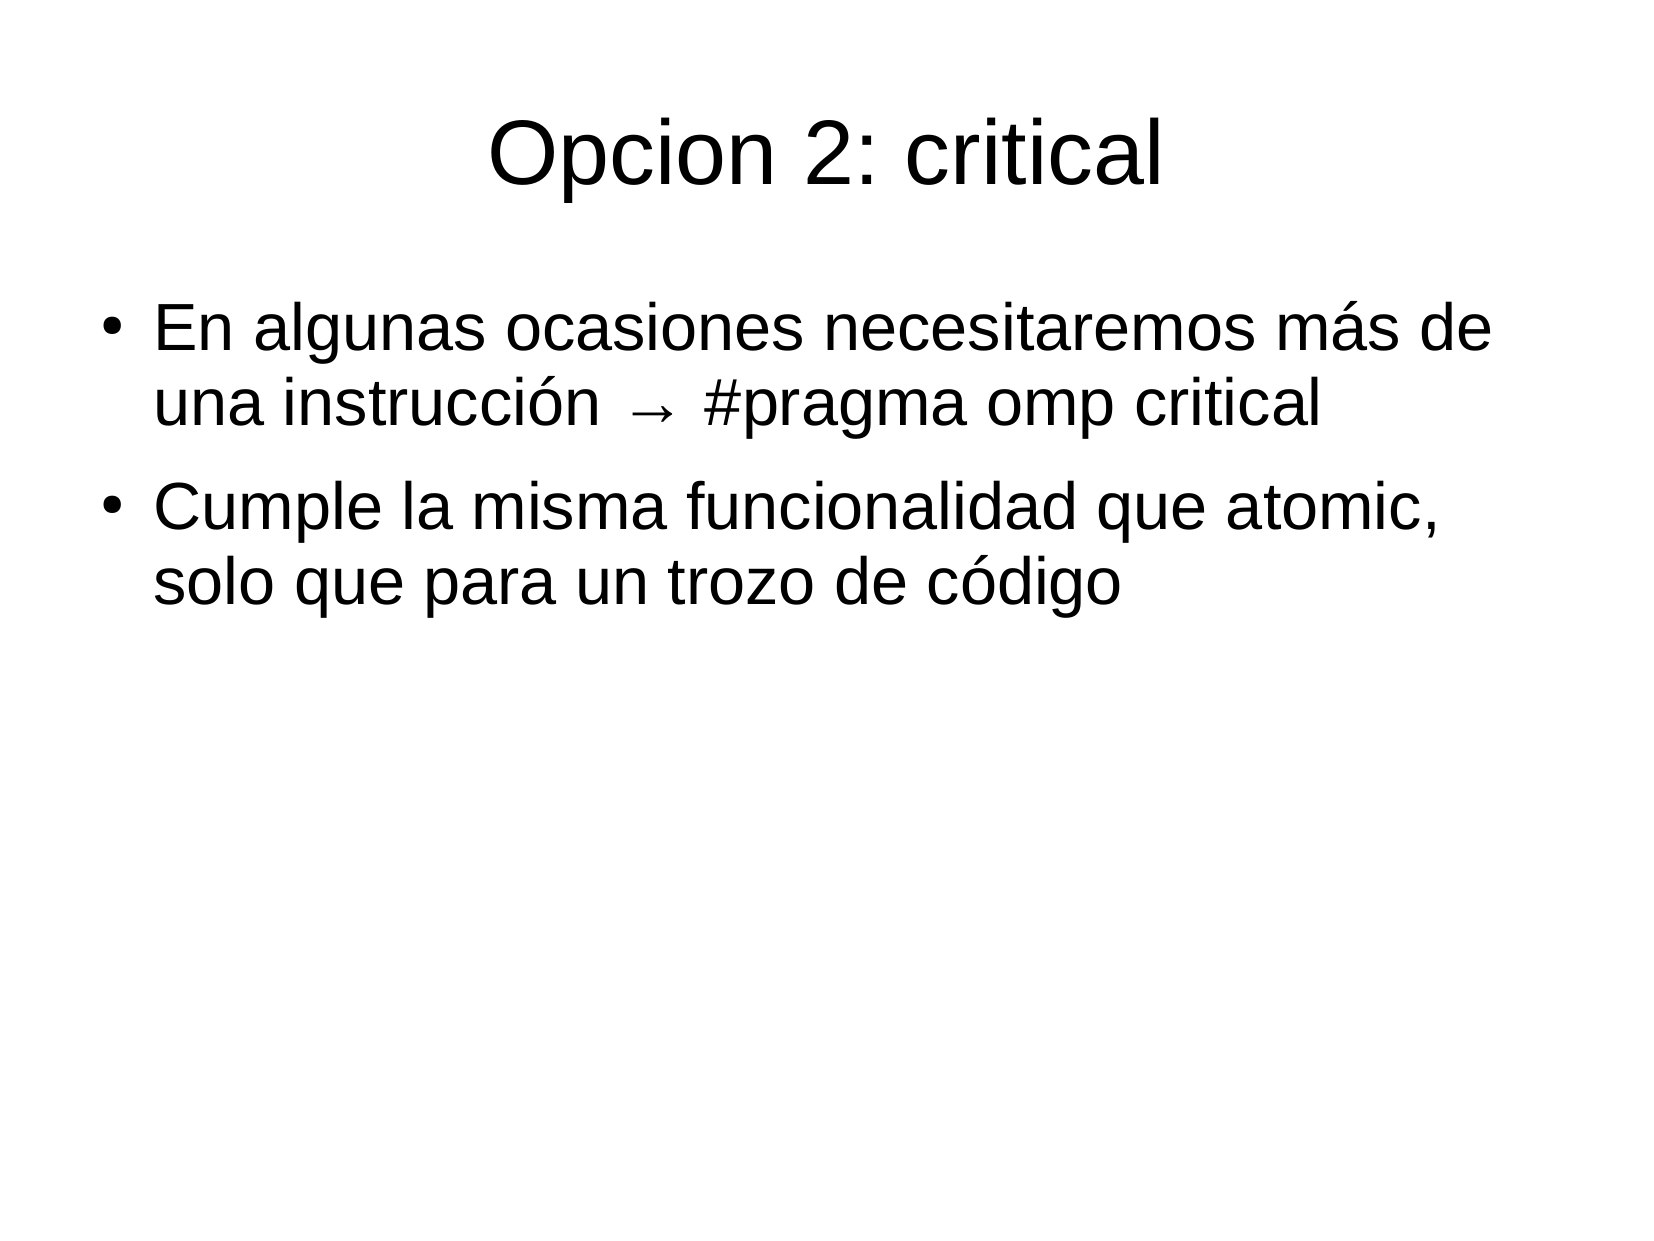

# Opcion 2: critical
En algunas ocasiones necesitaremos más de una instrucción → #pragma omp critical
Cumple la misma funcionalidad que atomic, solo que para un trozo de código